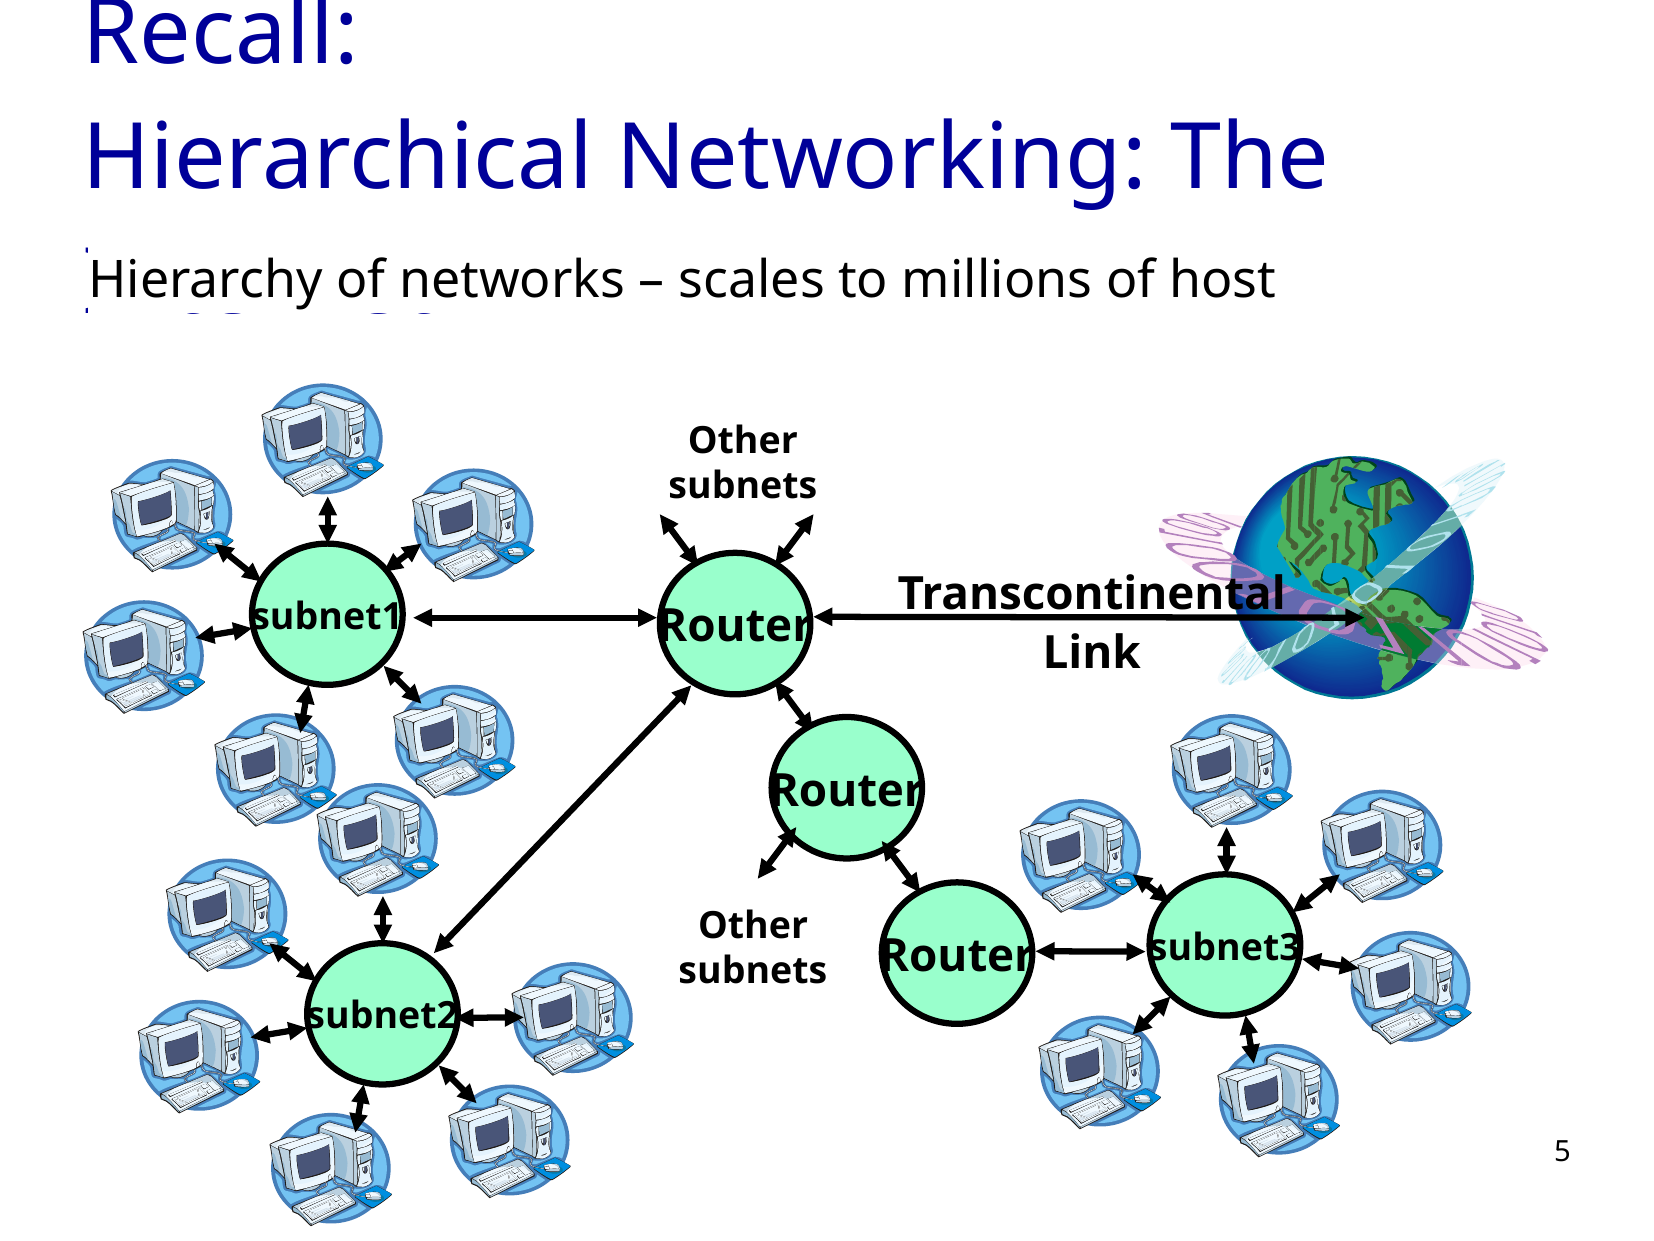

# Recall: Hierarchical Networking: The Internet
Hierarchy of networks – scales to millions of host
Other
subnets
subnet1
Router
Transcontinental
Link
Router
subnet3
Router
Other
subnets
subnet2
5